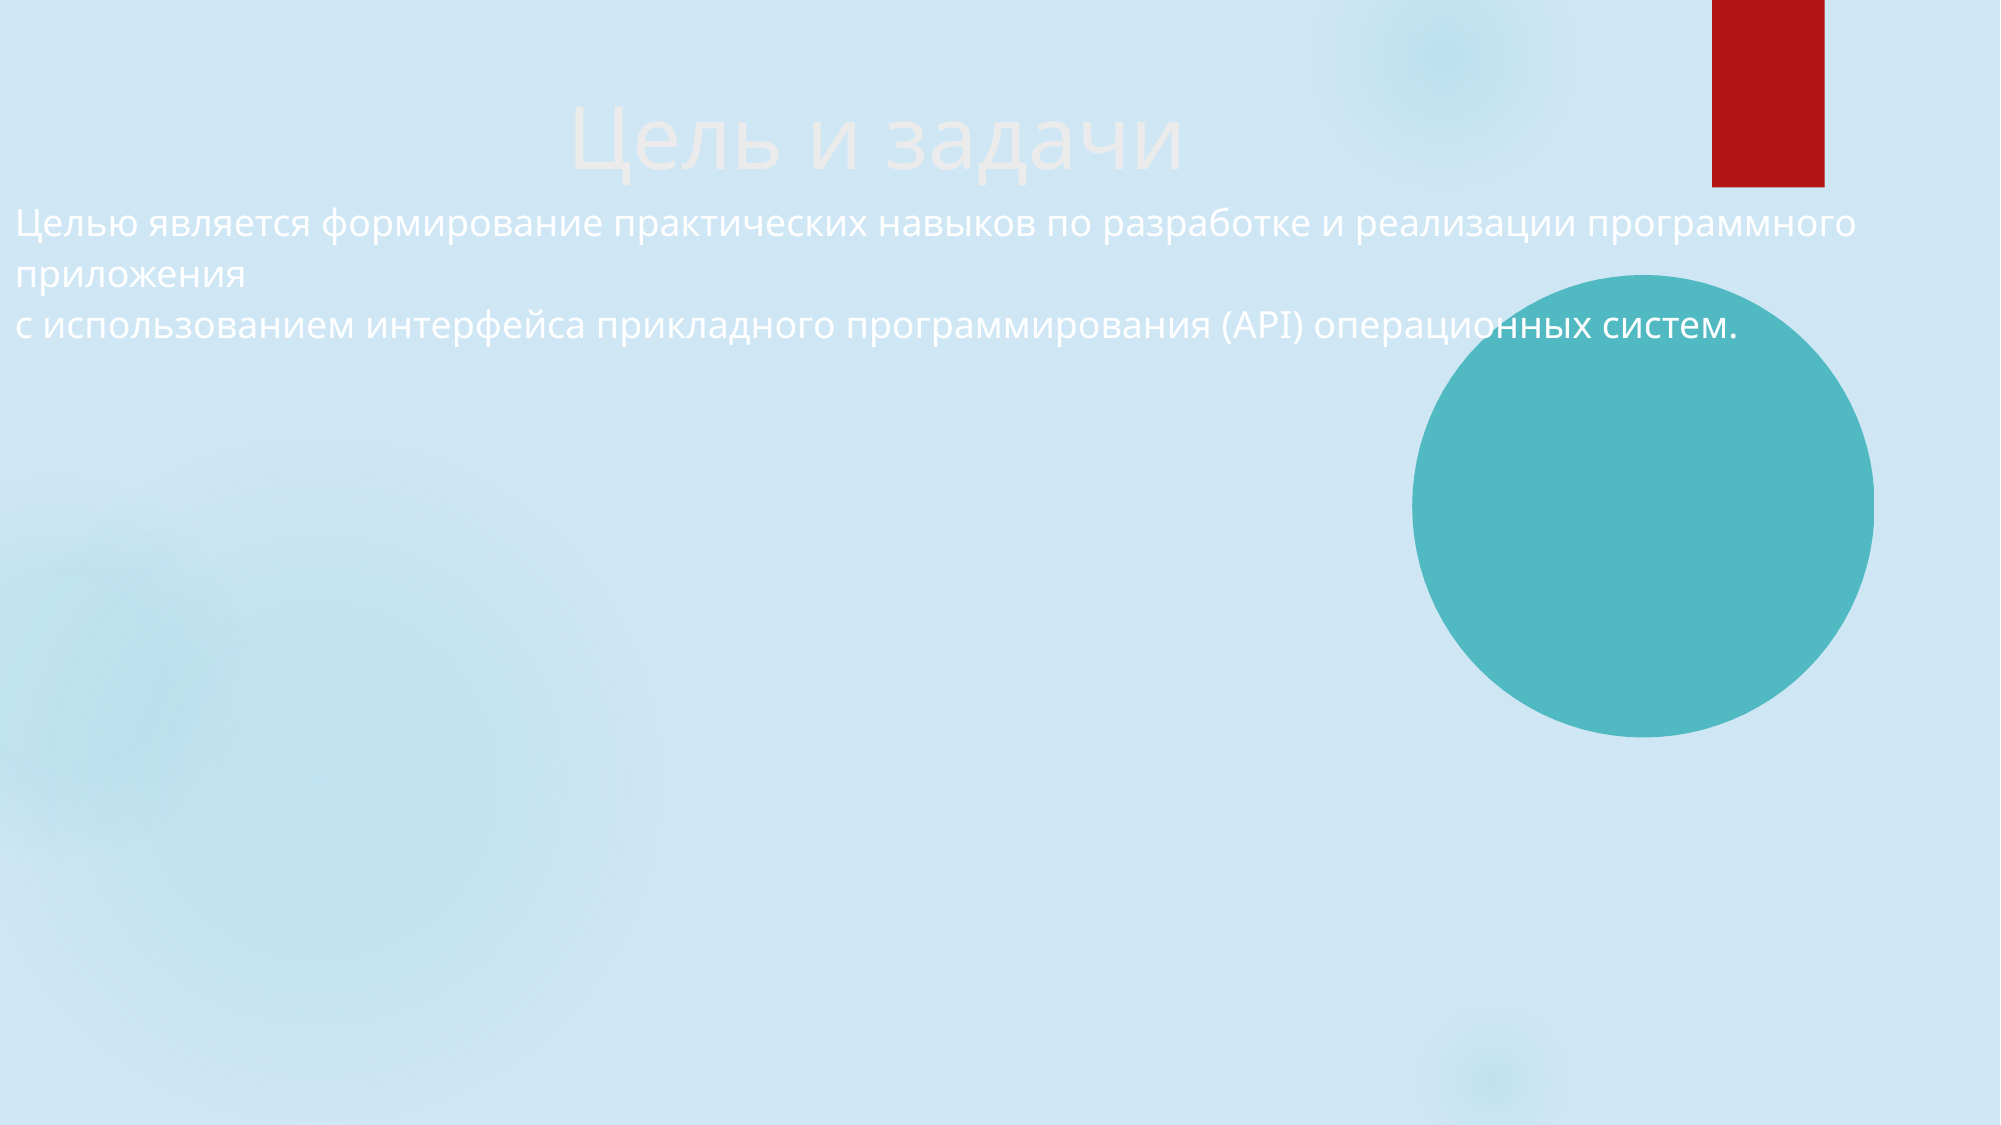

# Цель и задачи
Целью является формирование практических навыков по разработке и реализации программного приложения
с использованием интерфейса прикладного программирования (АРI) операционных систем.